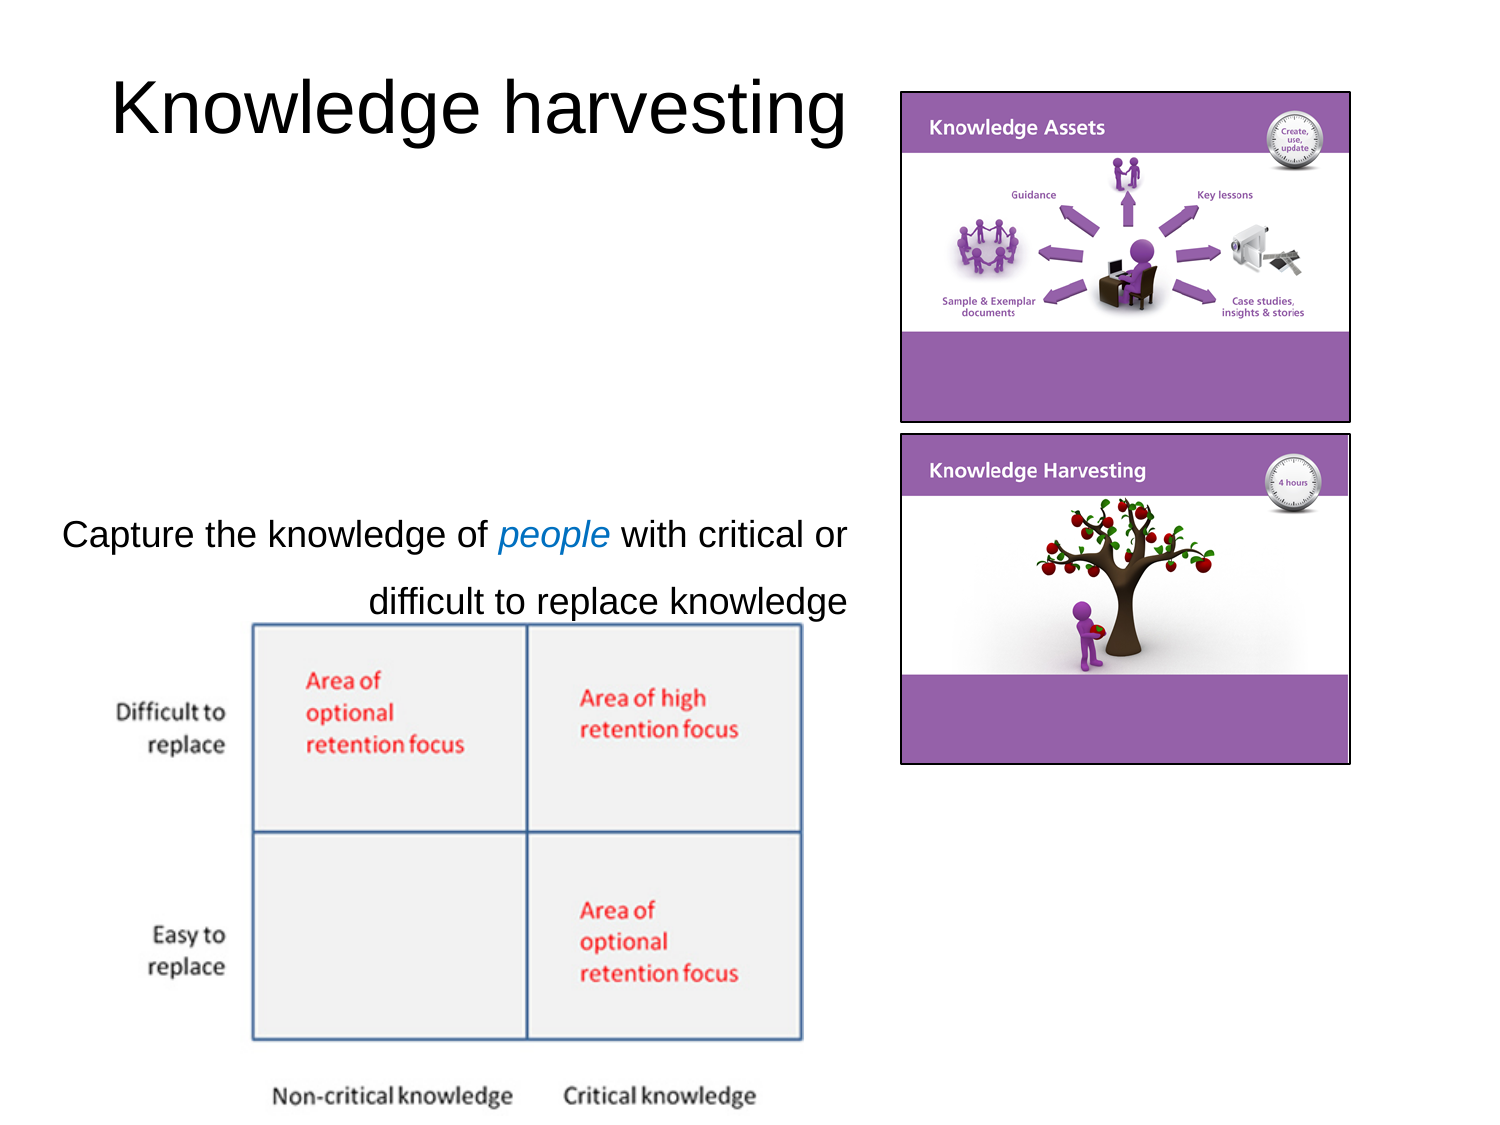

# Knowledge harvesting
Capture the knowledge of people with critical or difficult to replace knowledge